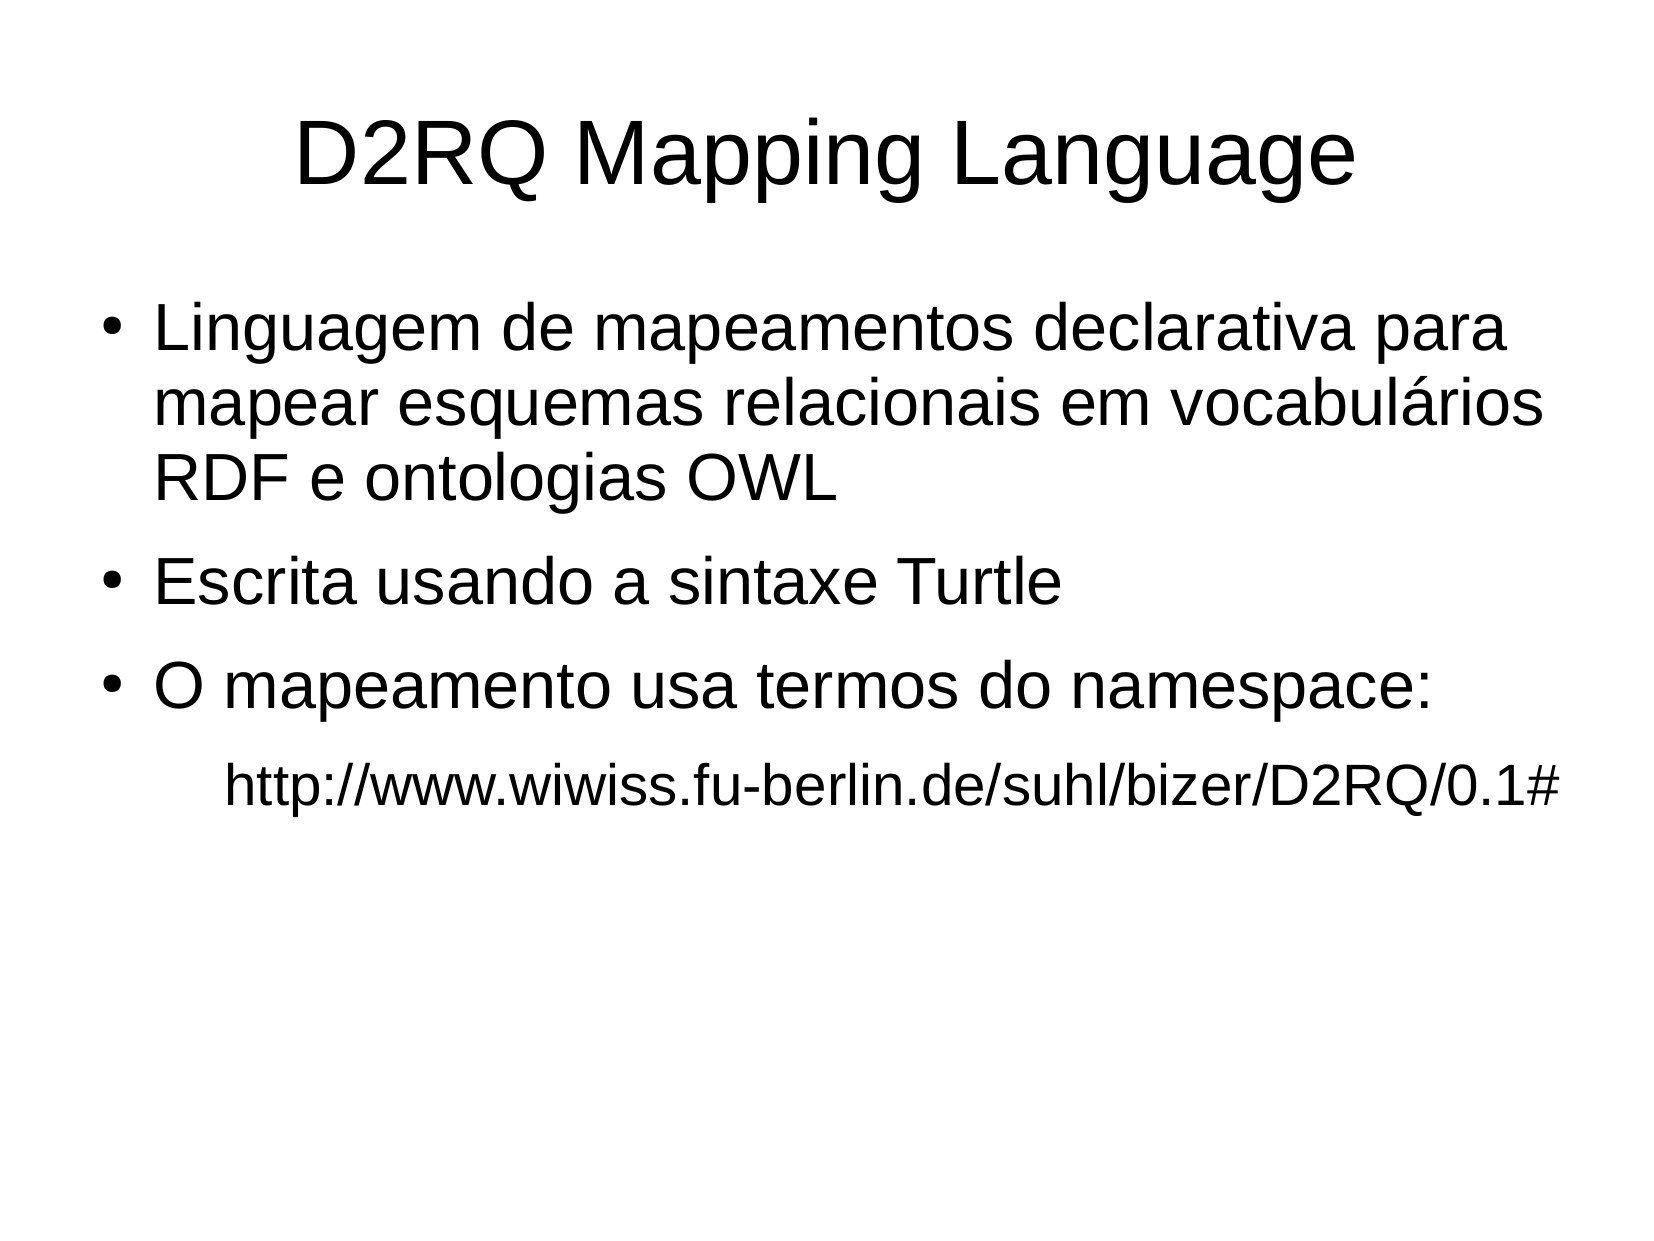

# D2RQ Mapping Language
Linguagem de mapeamentos declarativa para mapear esquemas relacionais em vocabulários RDF e ontologias OWL
Escrita usando a sintaxe Turtle
O mapeamento usa termos do namespace:
http://www.wiwiss.fu-berlin.de/suhl/bizer/D2RQ/0.1#